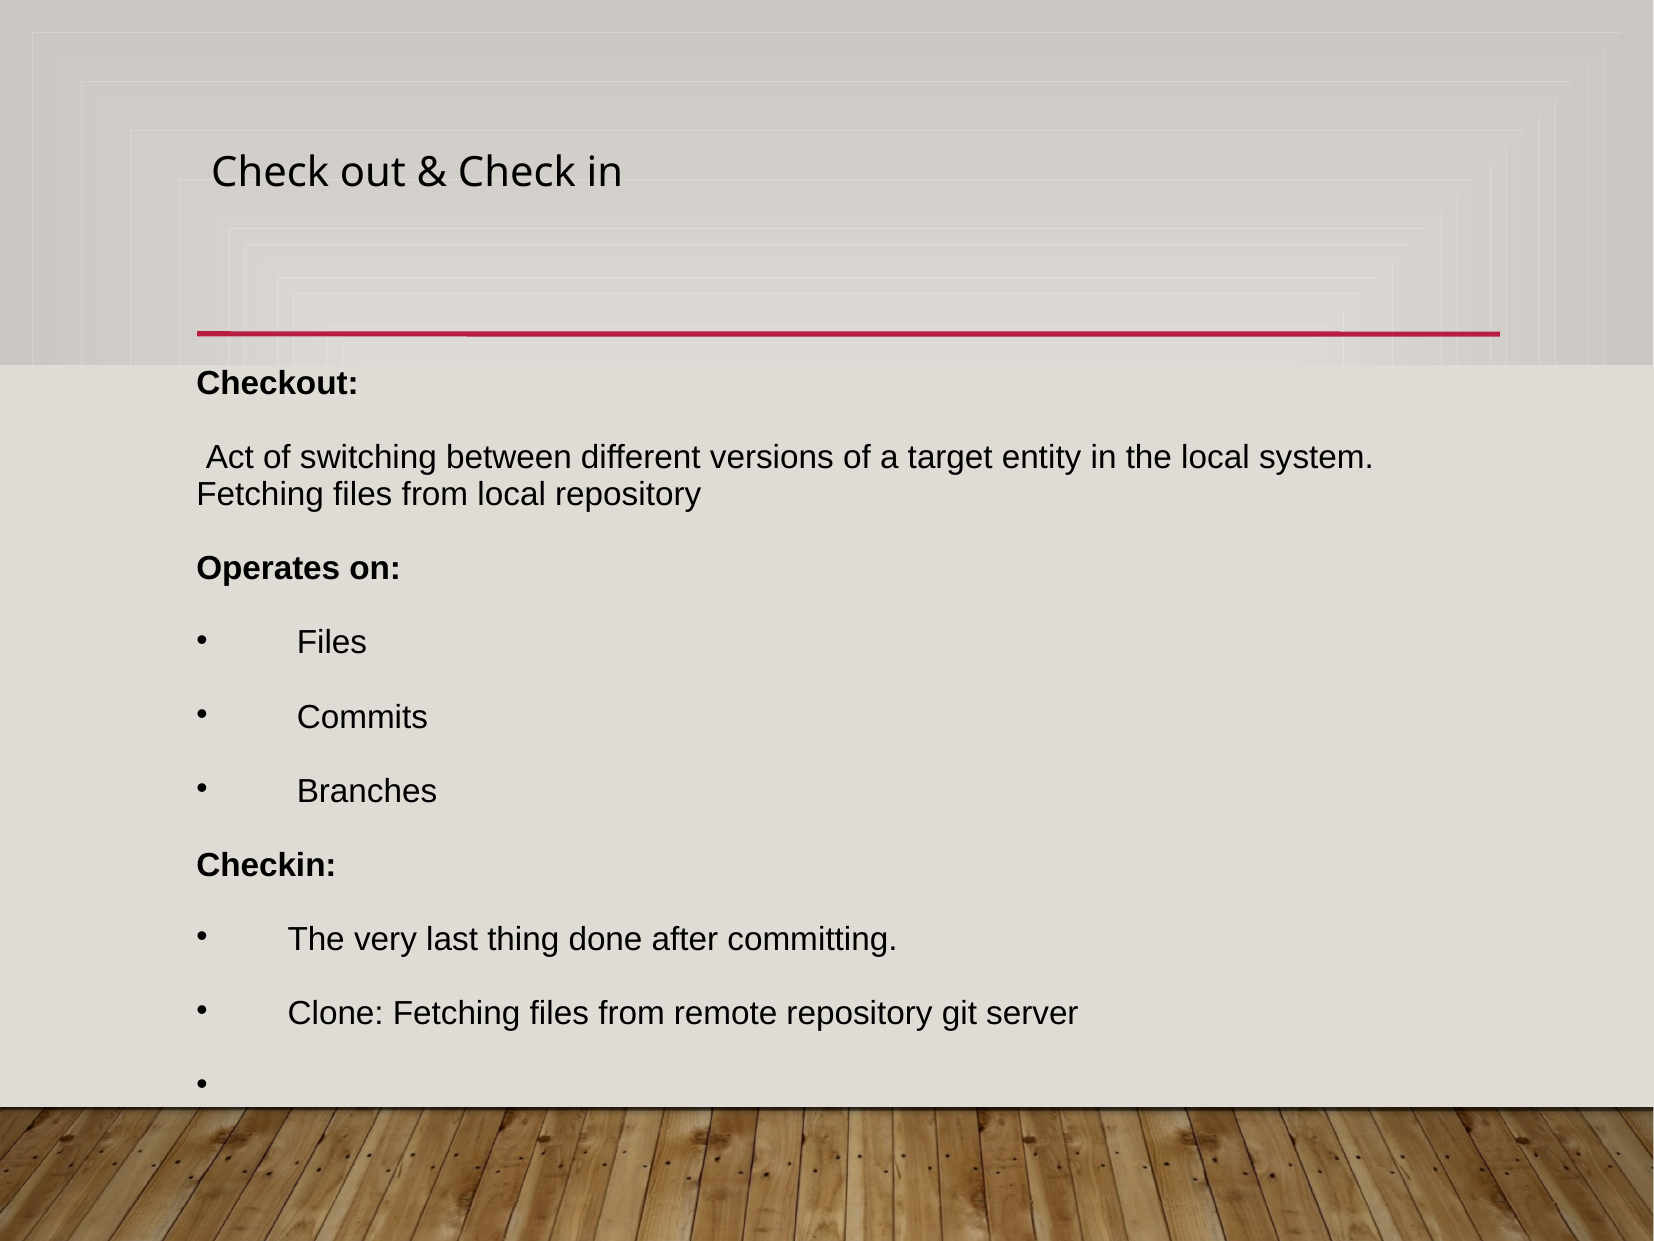

# Check out & Check in
Checkout:
 Act of switching between different versions of a target entity in the local system.
Fetching files from local repository
Operates on:
 Files
 Commits
 Branches
Checkin:
The very last thing done after committing.
Clone: Fetching files from remote repository git server